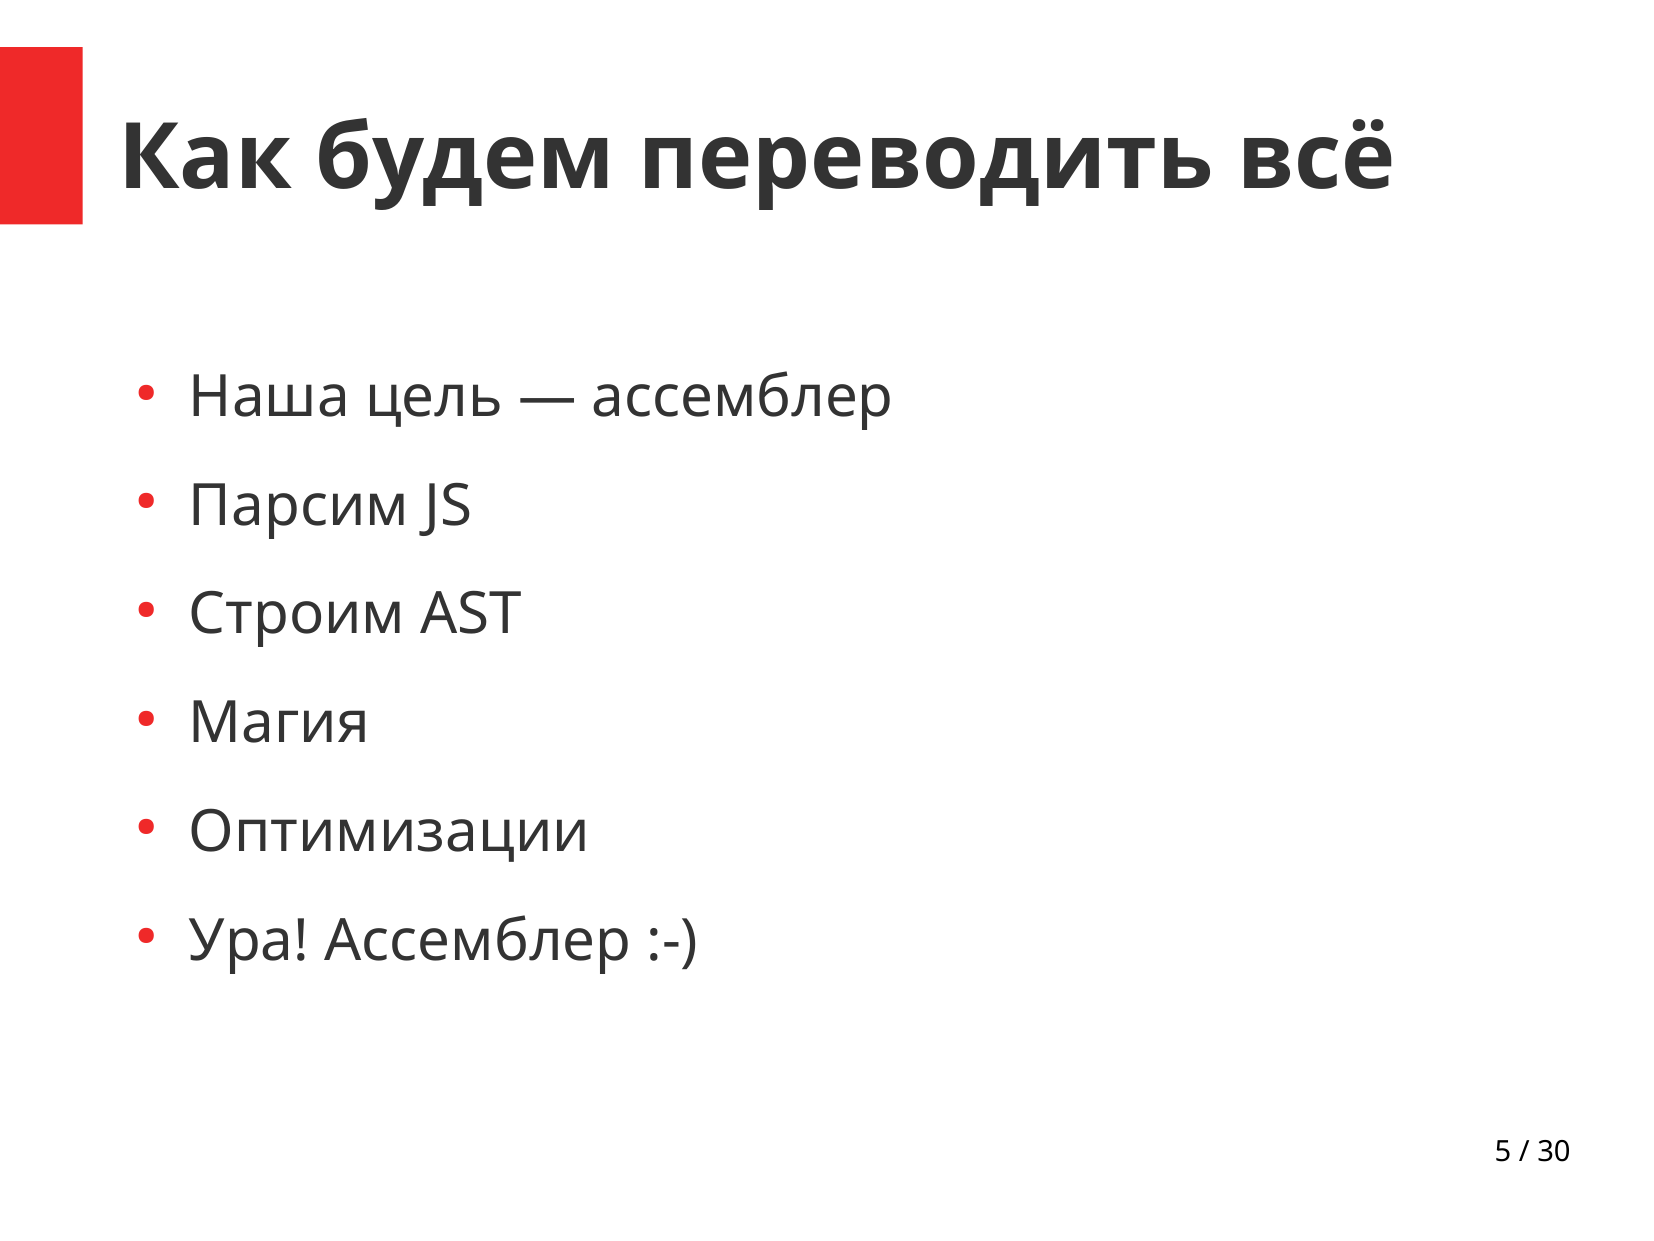

# Как будем переводить всё
Наша цель — ассемблер
Парсим JS
Строим AST
Магия
Оптимизации
Ура! Ассемблер :-)
5